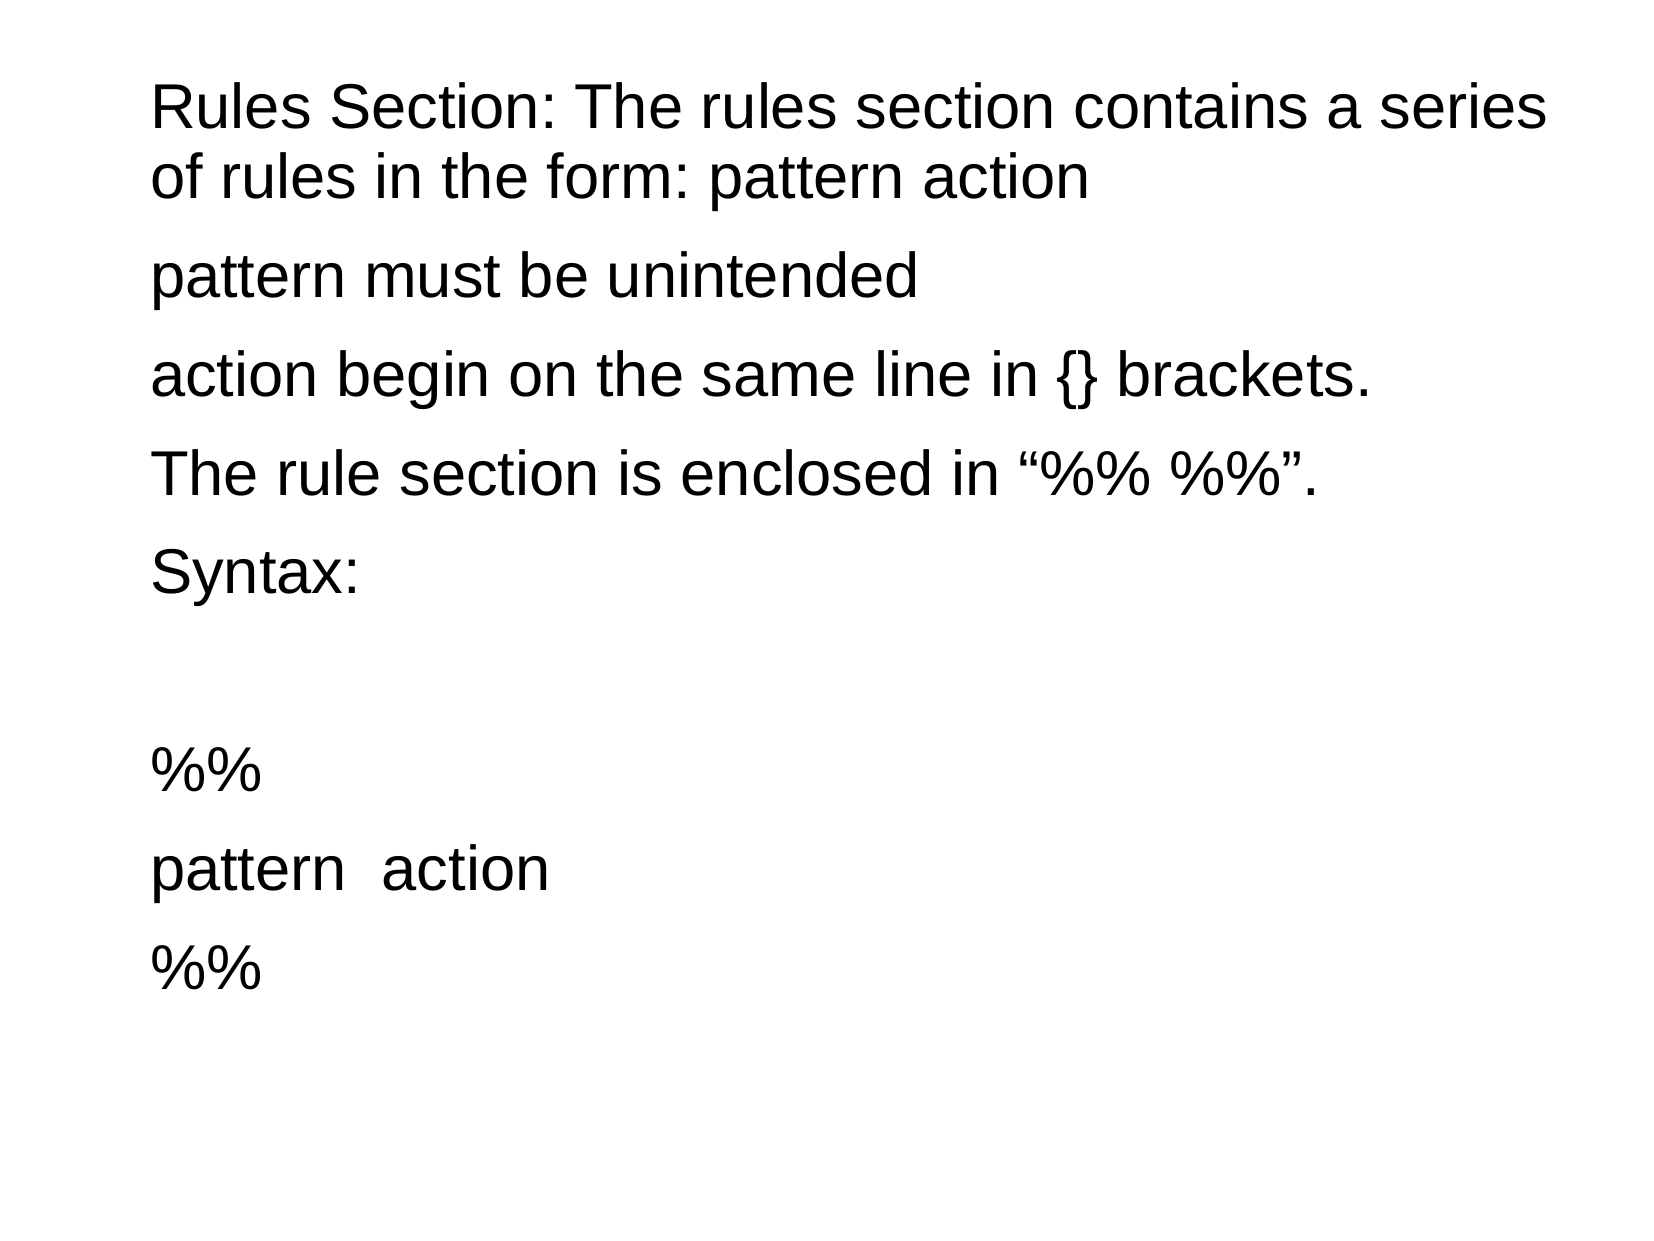

# Rules Section: The rules section contains a series of rules in the form: pattern action
pattern must be unintended
action begin on the same line in {} brackets.
The rule section is enclosed in “%% %%”.
Syntax:
%%
pattern action
%%